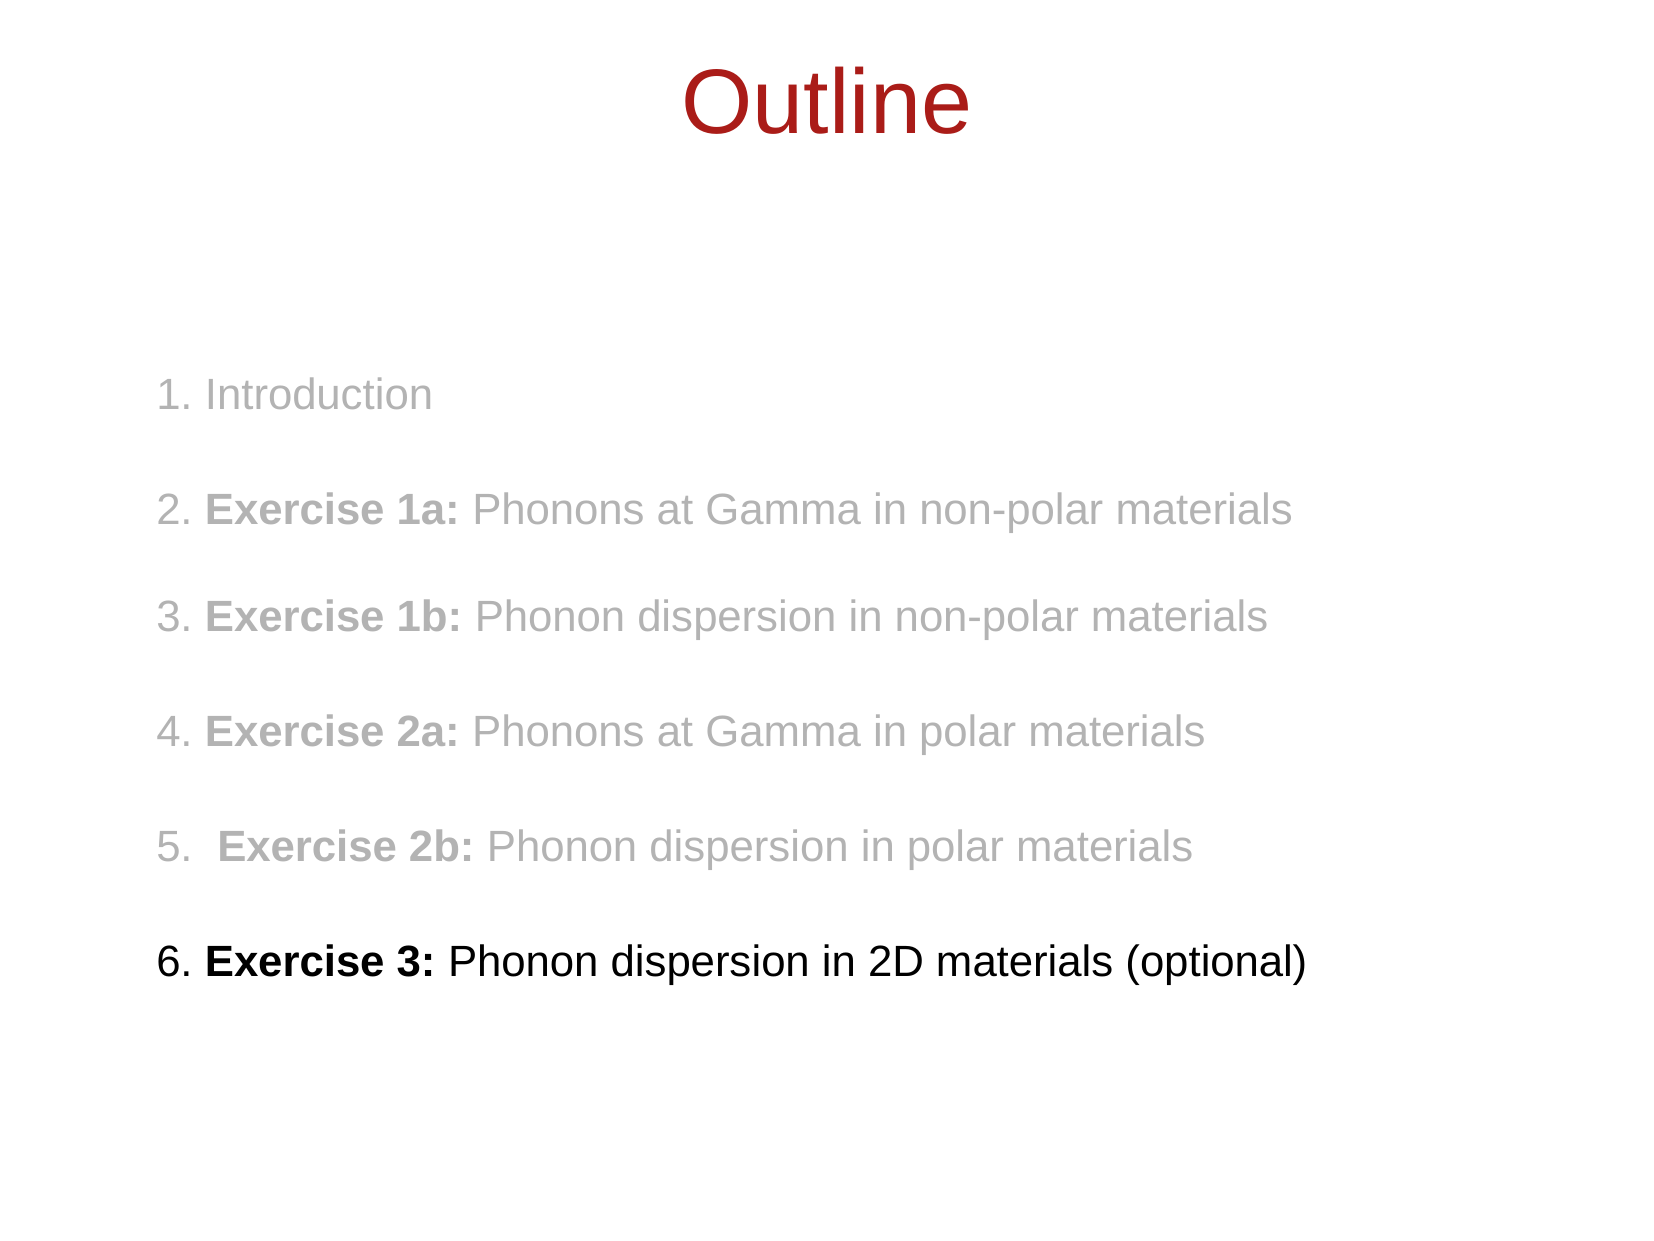

# Outline
1. Introduction
2. Exercise 1a: Phonons at Gamma in non-polar materials
3. Exercise 1b: Phonon dispersion in non-polar materials
4. Exercise 2a: Phonons at Gamma in polar materials
5. Exercise 2b: Phonon dispersion in polar materials
6. Exercise 3: Phonon dispersion in 2D materials (optional)